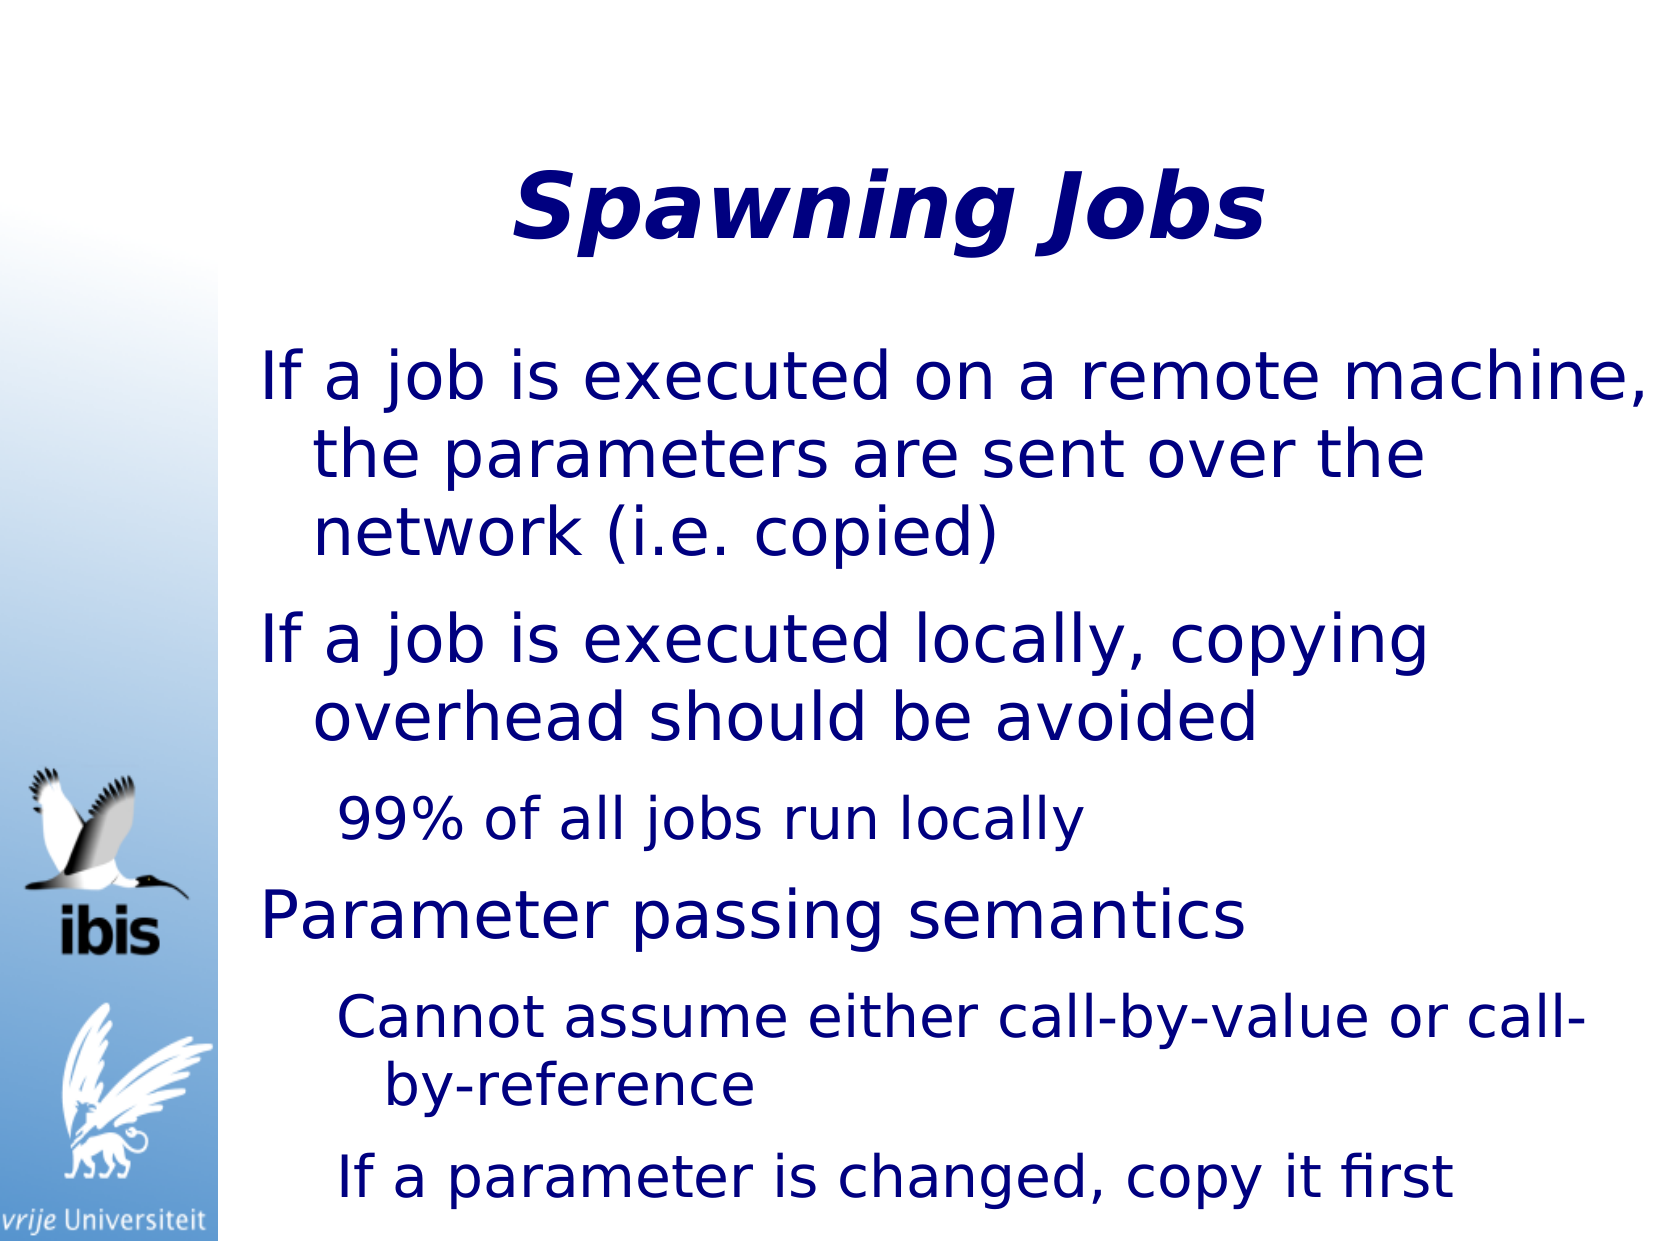

# Spawning Jobs
If a job is executed on a remote machine, the parameters are sent over the network (i.e. copied)
If a job is executed locally, copying overhead should be avoided
99% of all jobs run locally
Parameter passing semantics
Cannot assume either call-by-value or call-by-reference
If a parameter is changed, copy it first